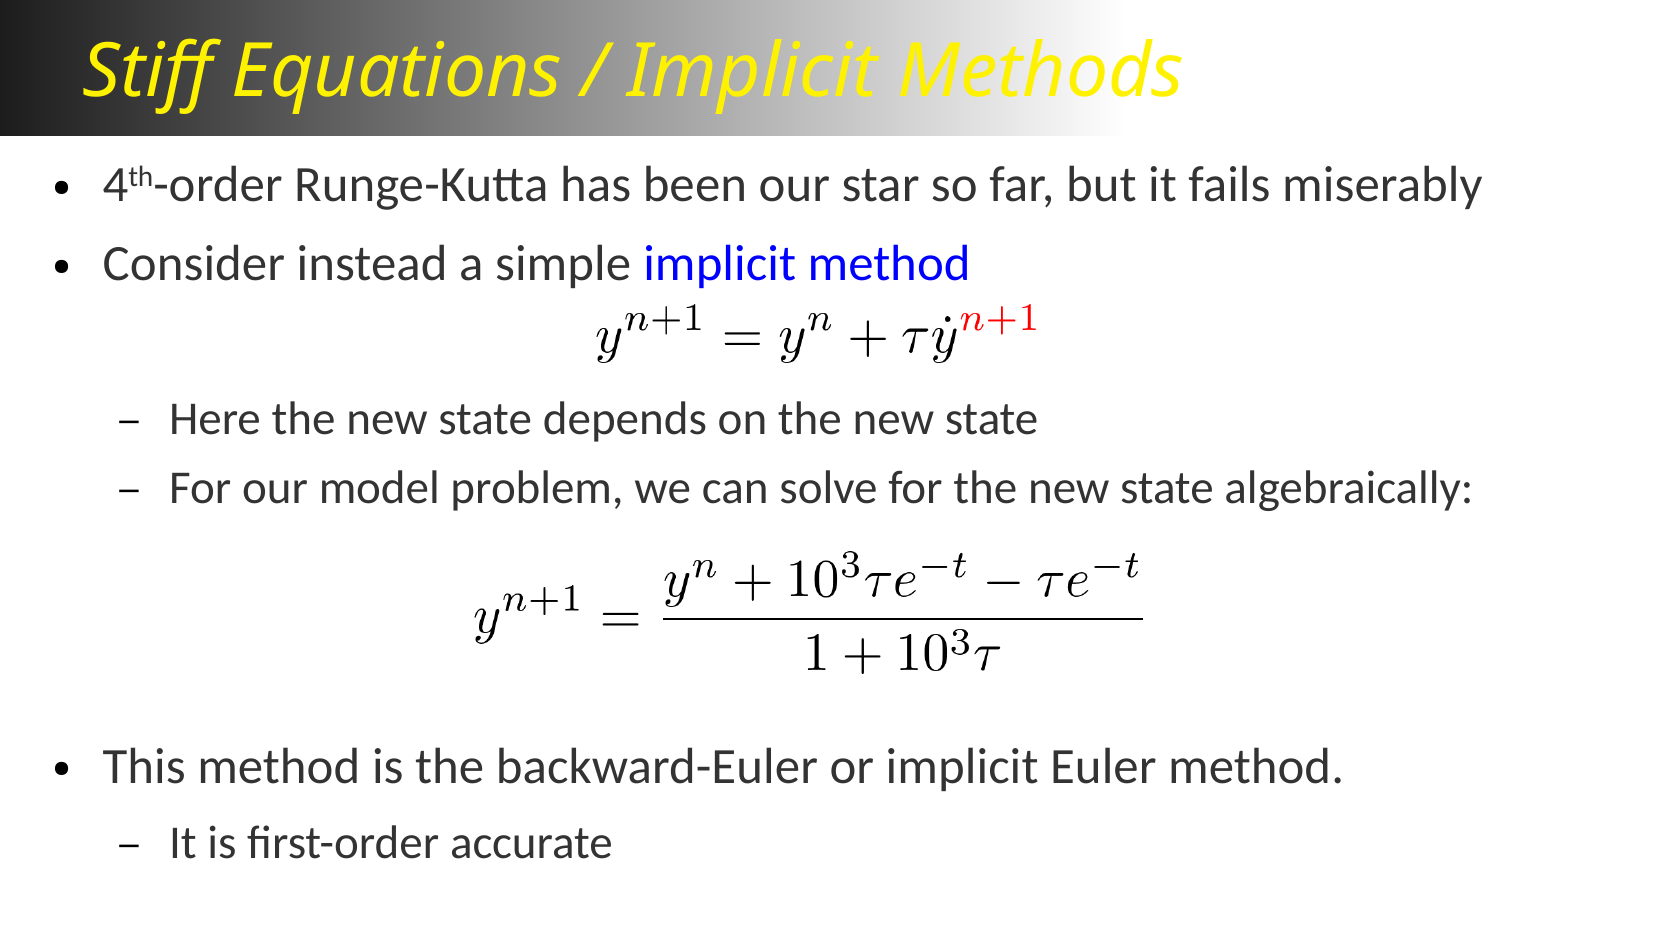

# Stiff Equations / Implicit Methods
4th-order Runge-Kutta has been our star so far, but it fails miserably
Consider instead a simple implicit method
Here the new state depends on the new state
For our model problem, we can solve for the new state algebraically:
This method is the backward-Euler or implicit Euler method.
It is first-order accurate